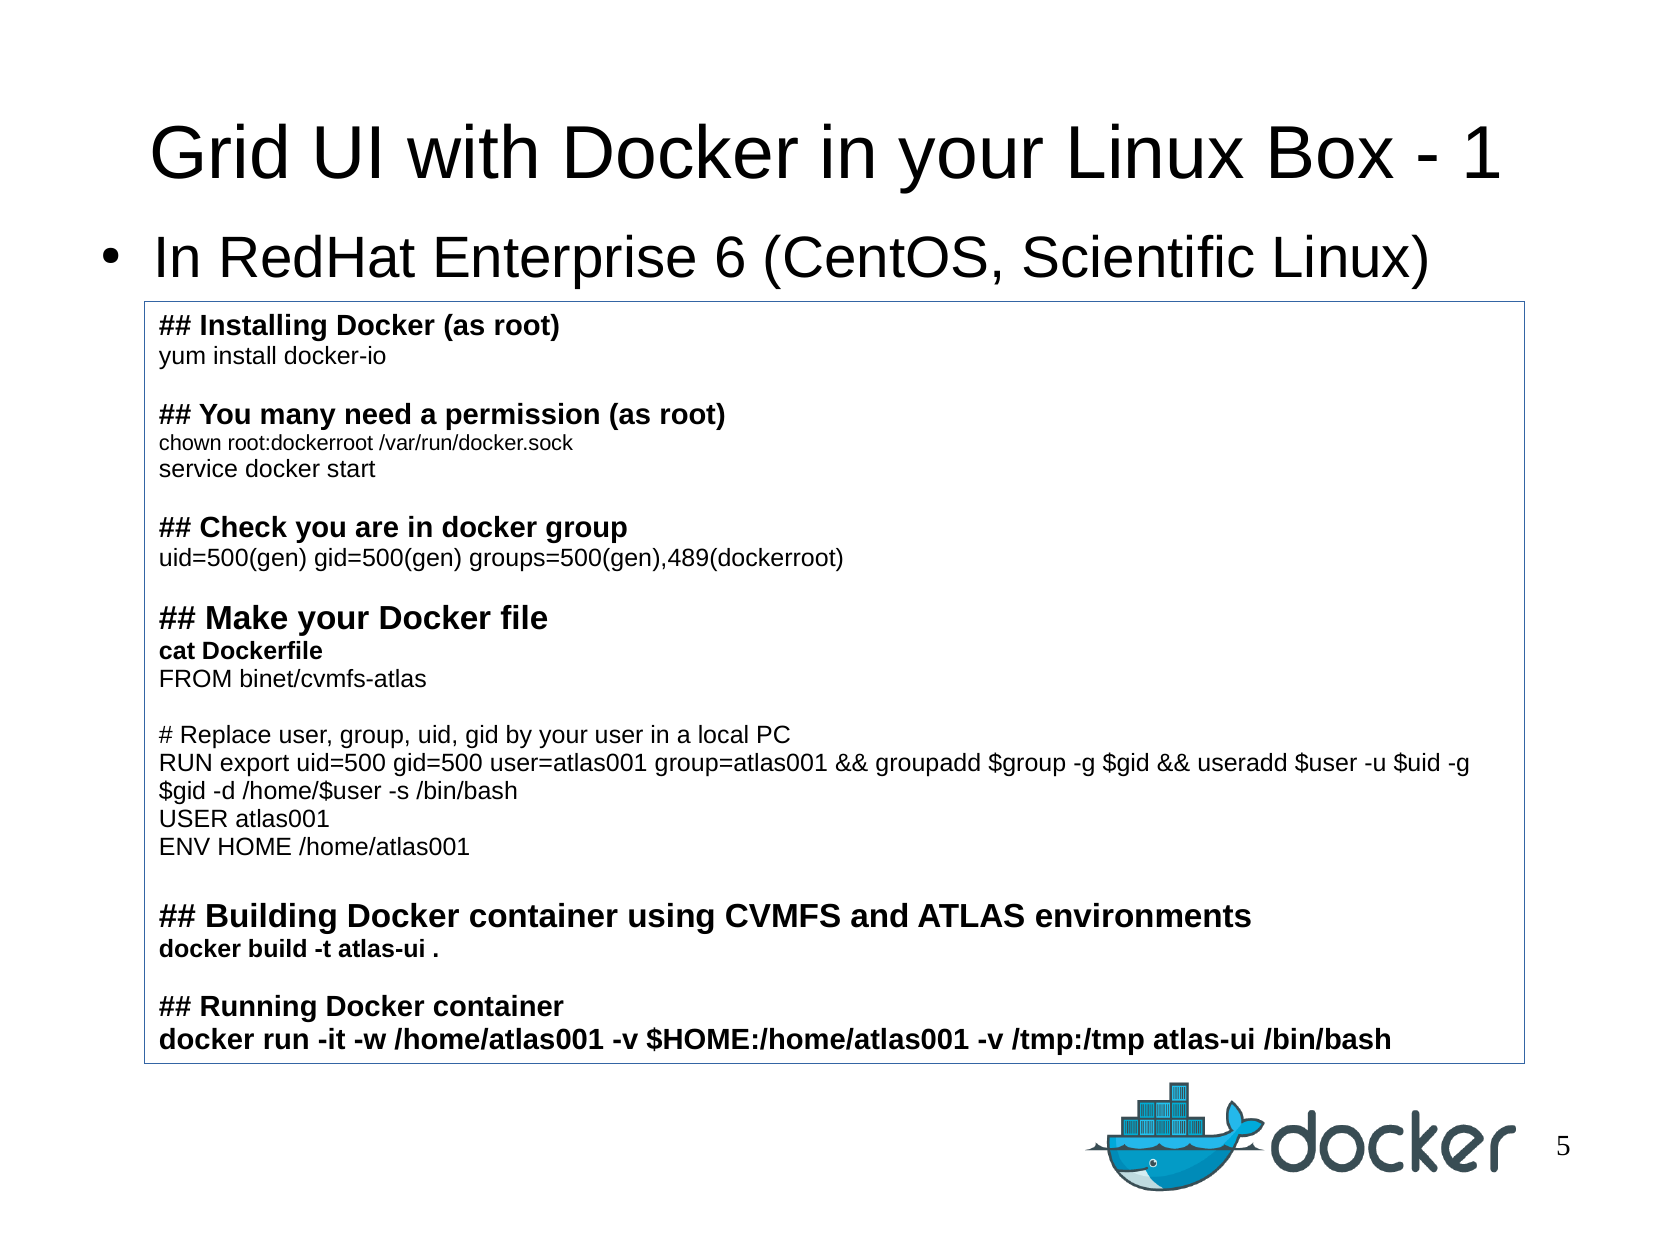

# Grid UI with Docker in your Linux Box - 1
In RedHat Enterprise 6 (CentOS, Scientific Linux)
## Installing Docker (as root)
yum install docker-io
## You many need a permission (as root)
chown root:dockerroot /var/run/docker.sock
service docker start
## Check you are in docker group
uid=500(gen) gid=500(gen) groups=500(gen),489(dockerroot)
## Make your Docker file
cat Dockerfile
FROM binet/cvmfs-atlas
# Replace user, group, uid, gid by your user in a local PC
RUN export uid=500 gid=500 user=atlas001 group=atlas001 && groupadd $group -g $gid && useradd $user -u $uid -g $gid -d /home/$user -s /bin/bash
USER atlas001
ENV HOME /home/atlas001
## Building Docker container using CVMFS and ATLAS environments
docker build -t atlas-ui .
## Running Docker container
docker run -it -w /home/atlas001 -v $HOME:/home/atlas001 -v /tmp:/tmp atlas-ui /bin/bash
5